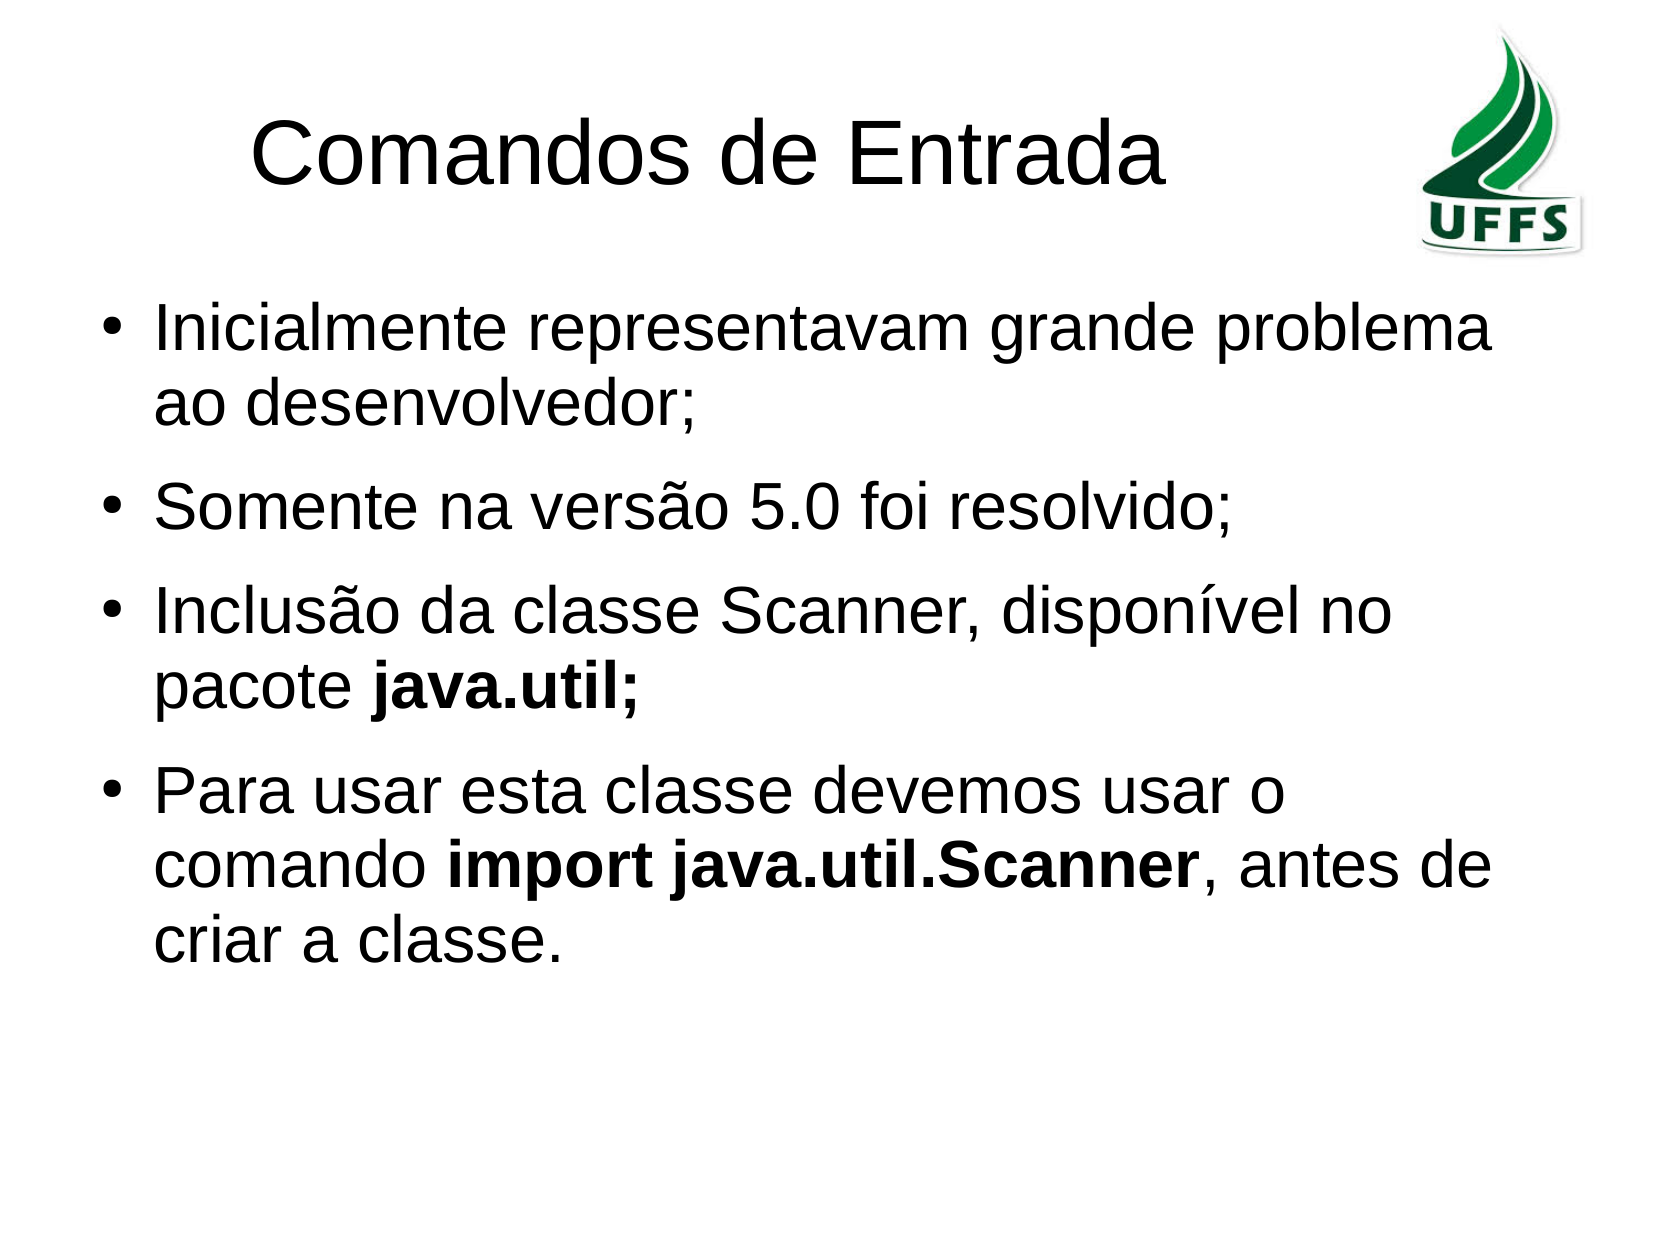

# Comandos de Entrada
Inicialmente representavam grande problema ao desenvolvedor;
Somente na versão 5.0 foi resolvido;
Inclusão da classe Scanner, disponível no pacote java.util;
Para usar esta classe devemos usar o comando import java.util.Scanner, antes de criar a classe.